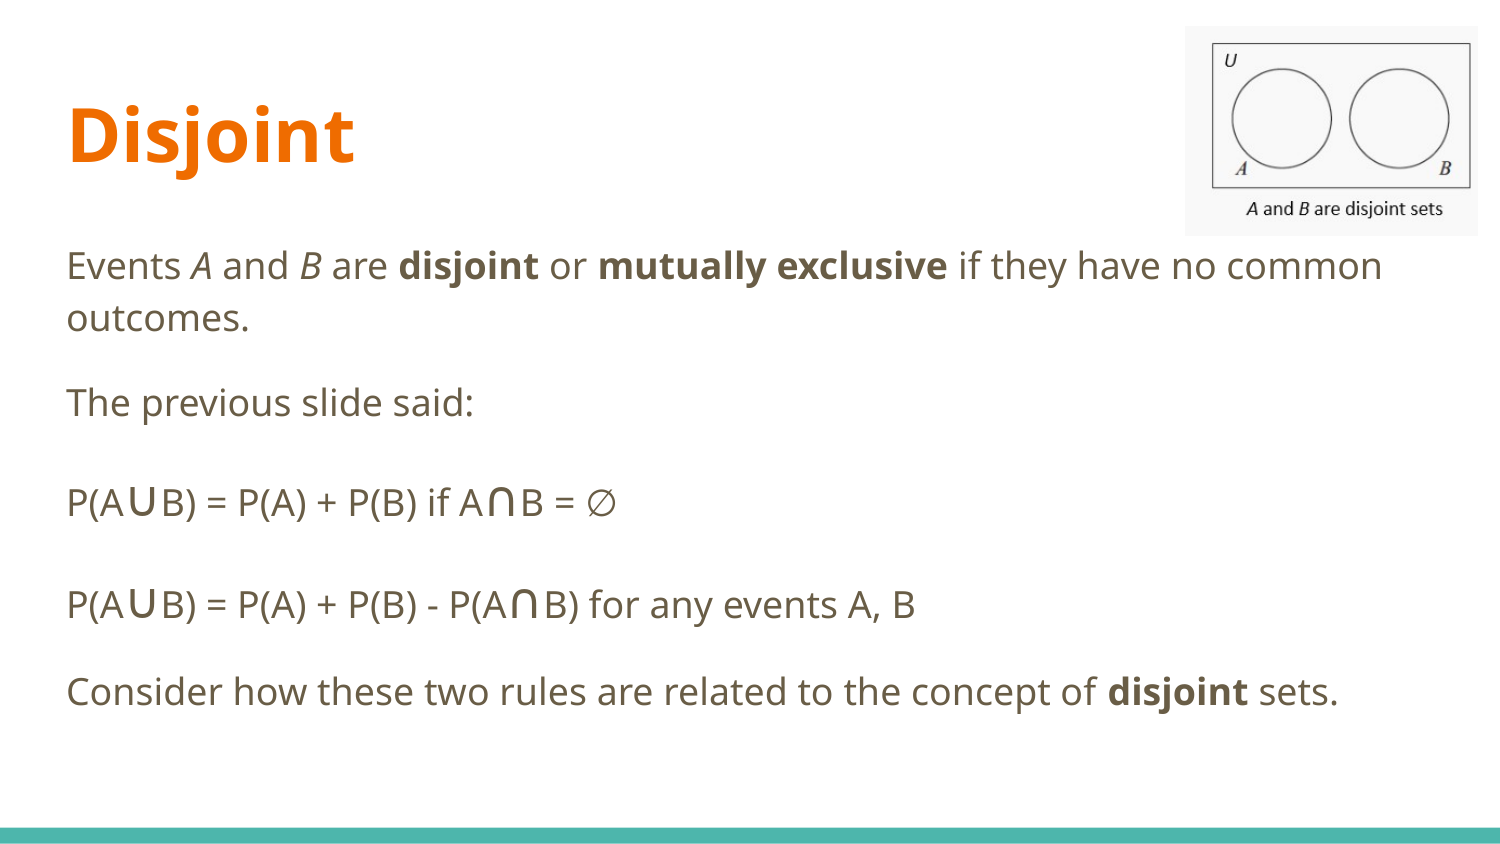

# Disjoint
Events A and B are disjoint or mutually exclusive if they have no common outcomes.
The previous slide said:
P(A∪B) = P(A) + P(B) if A∩B = ∅
P(A∪B) = P(A) + P(B) - P(A∩B) for any events A, B
Consider how these two rules are related to the concept of disjoint sets.